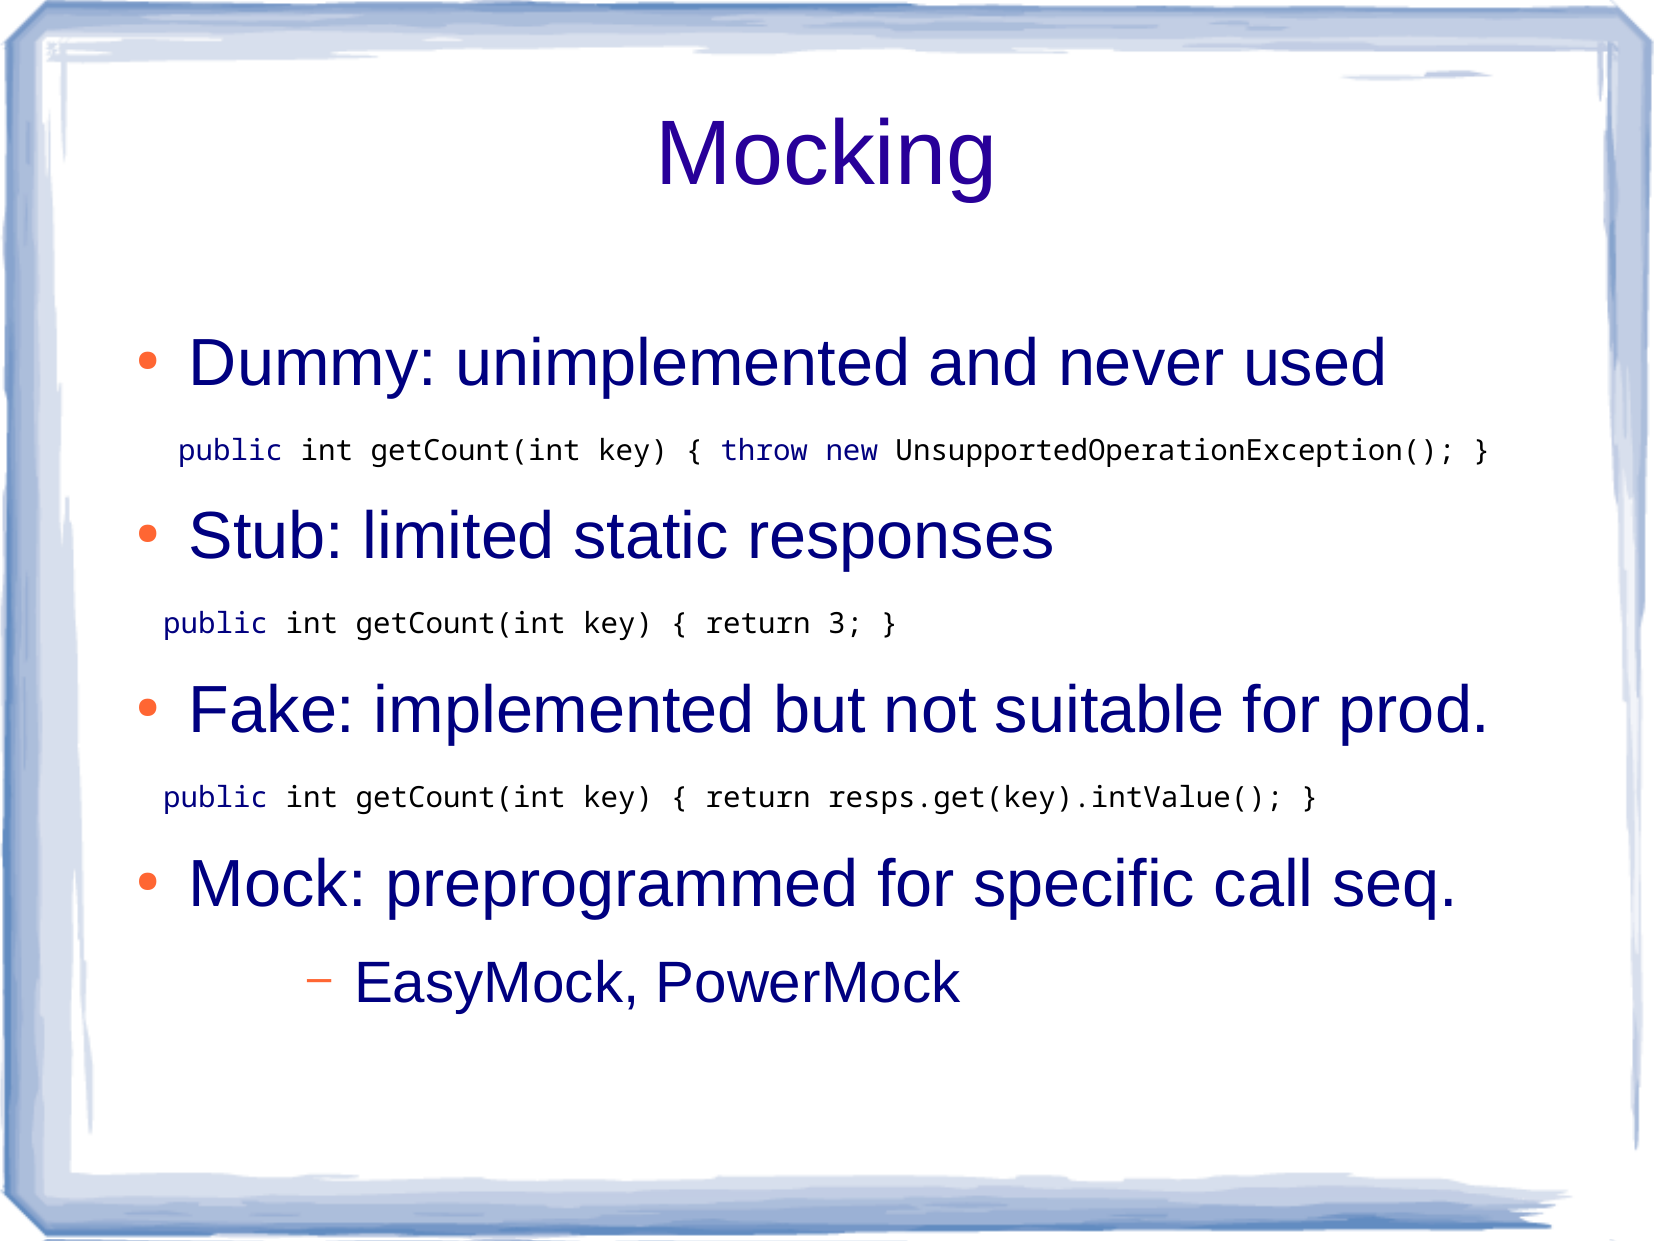

# Mocking
Dummy: unimplemented and never used
 public int getCount(int key) { throw new UnsupportedOperationException(); }
Stub: limited static responses
 public int getCount(int key) { return 3; }
Fake: implemented but not suitable for prod.
 public int getCount(int key) { return resps.get(key).intValue(); }
Mock: preprogrammed for specific call seq.
EasyMock, PowerMock